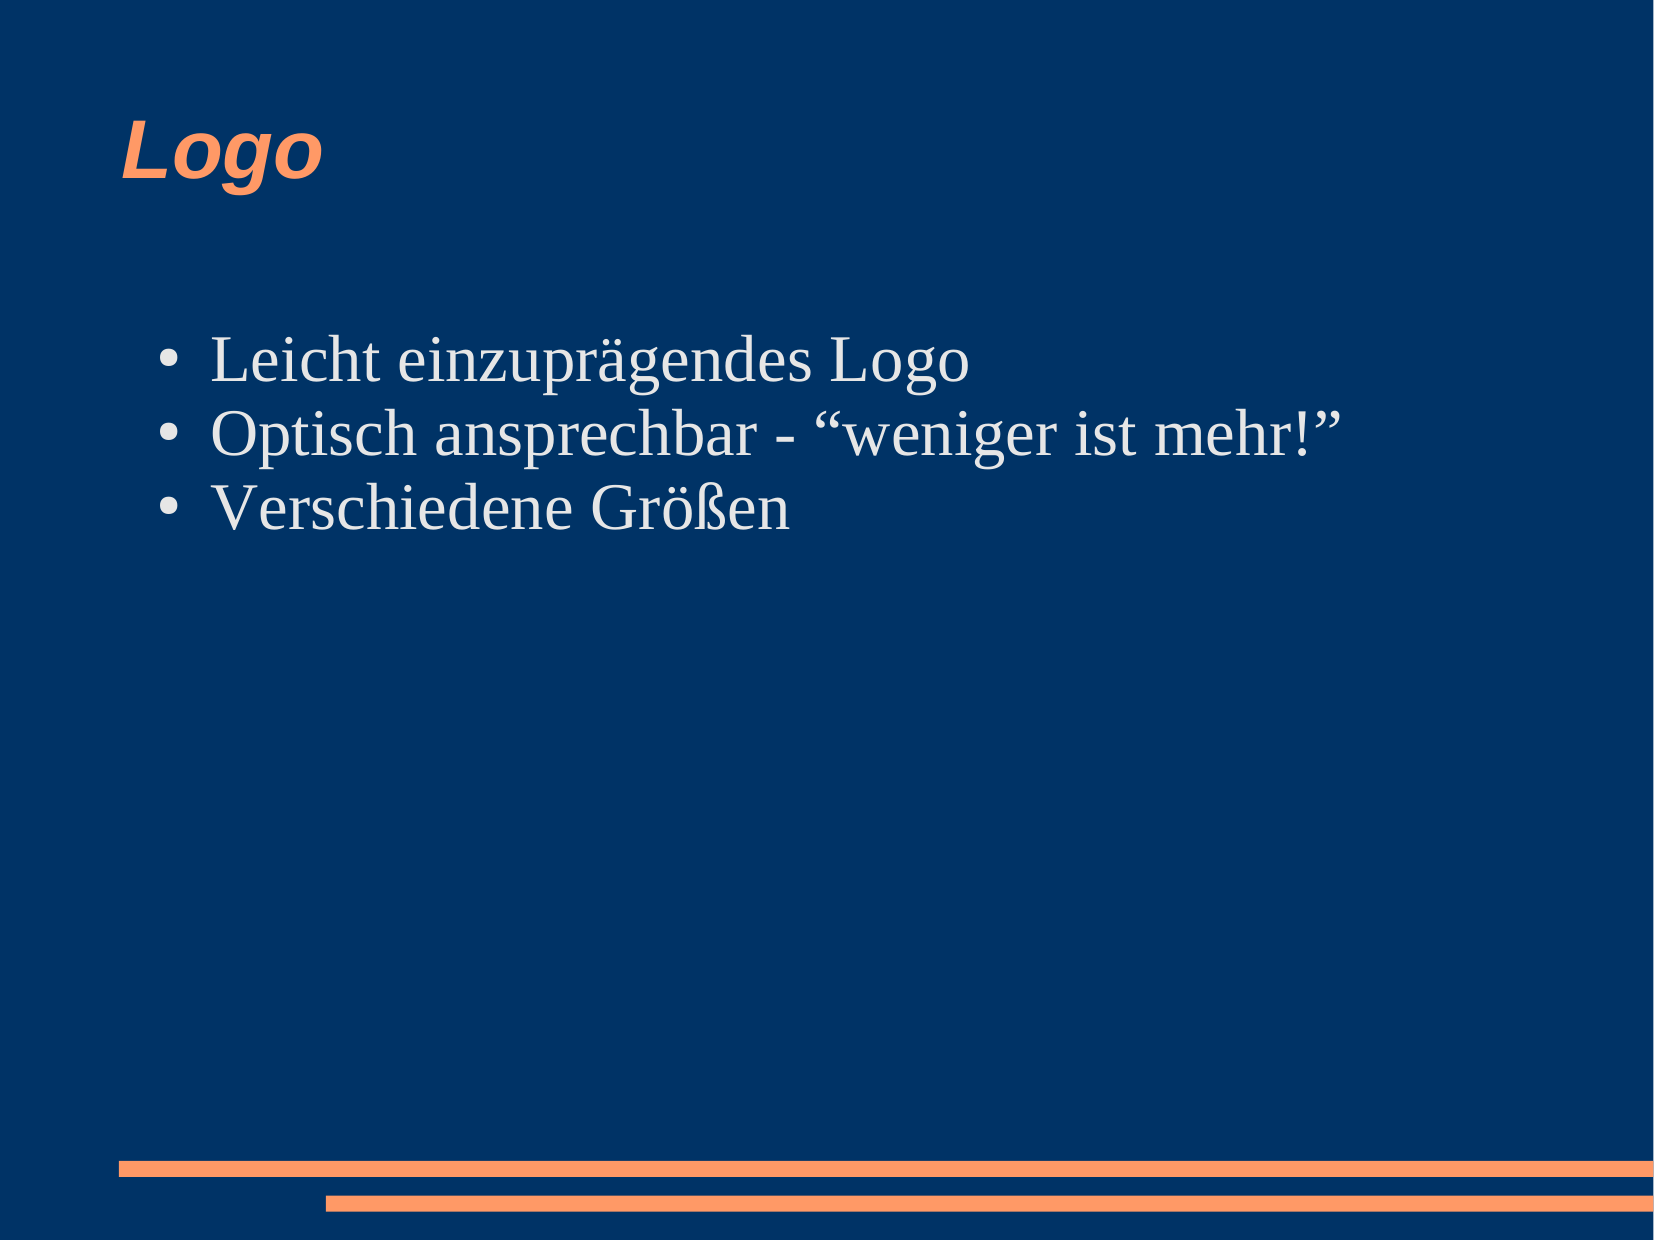

# Logo
Leicht einzuprägendes Logo
Optisch ansprechbar - “weniger ist mehr!”
Verschiedene Größen